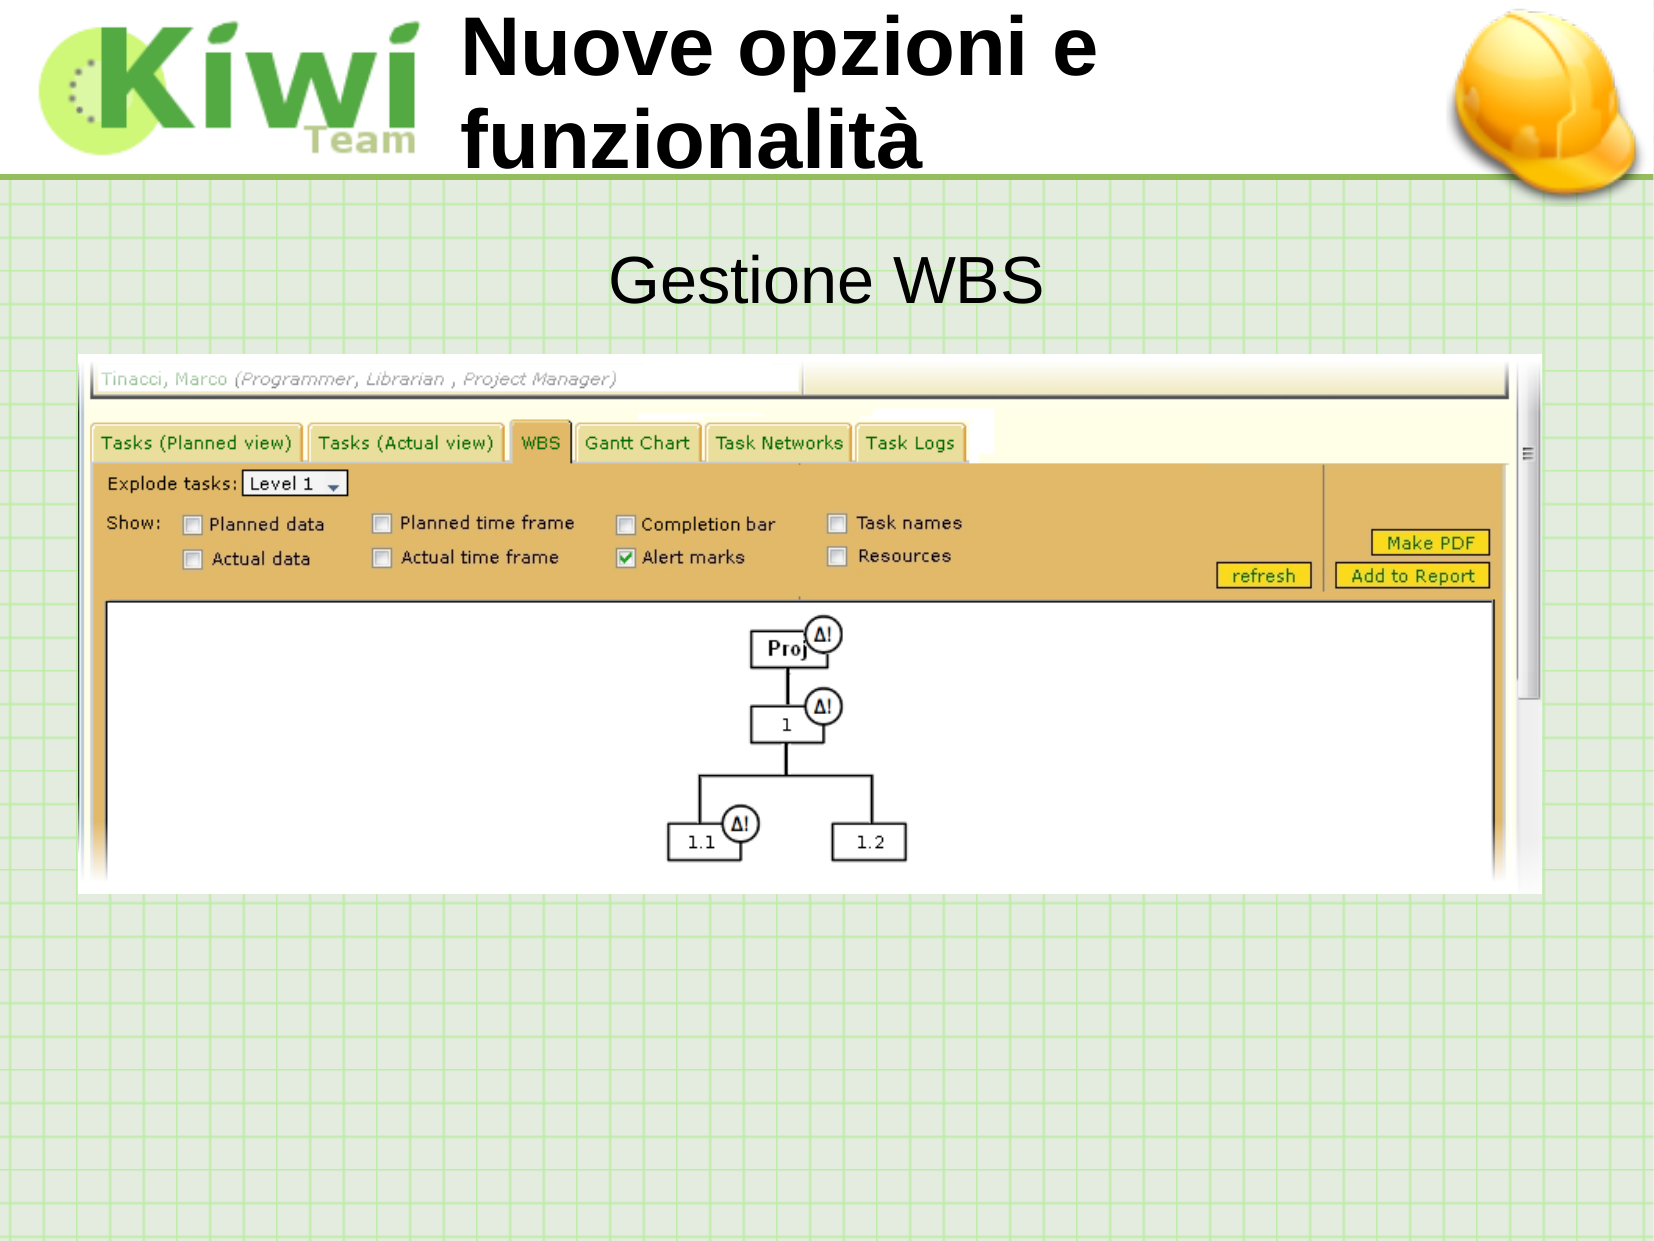

Nuove opzioni e funzionalità
# Gestione WBS